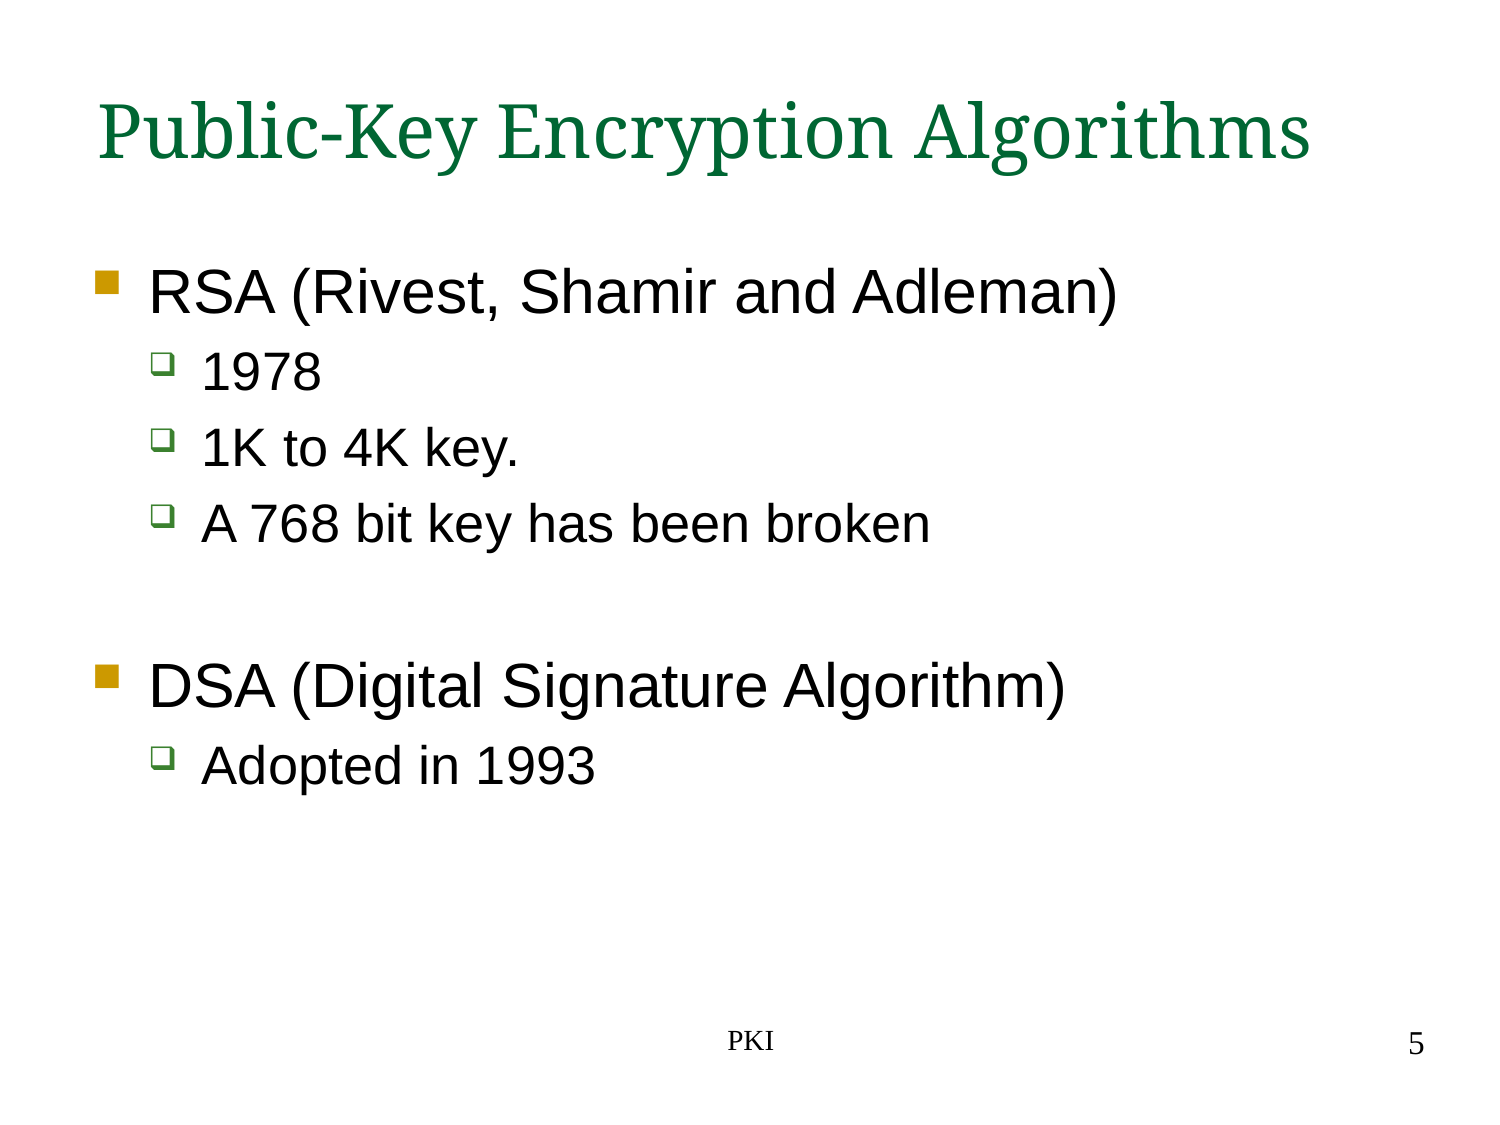

# Public-Key Encryption Algorithms
RSA (Rivest, Shamir and Adleman)
1978
1K to 4K key.
A 768 bit key has been broken
DSA (Digital Signature Algorithm)
Adopted in 1993
PKI
5